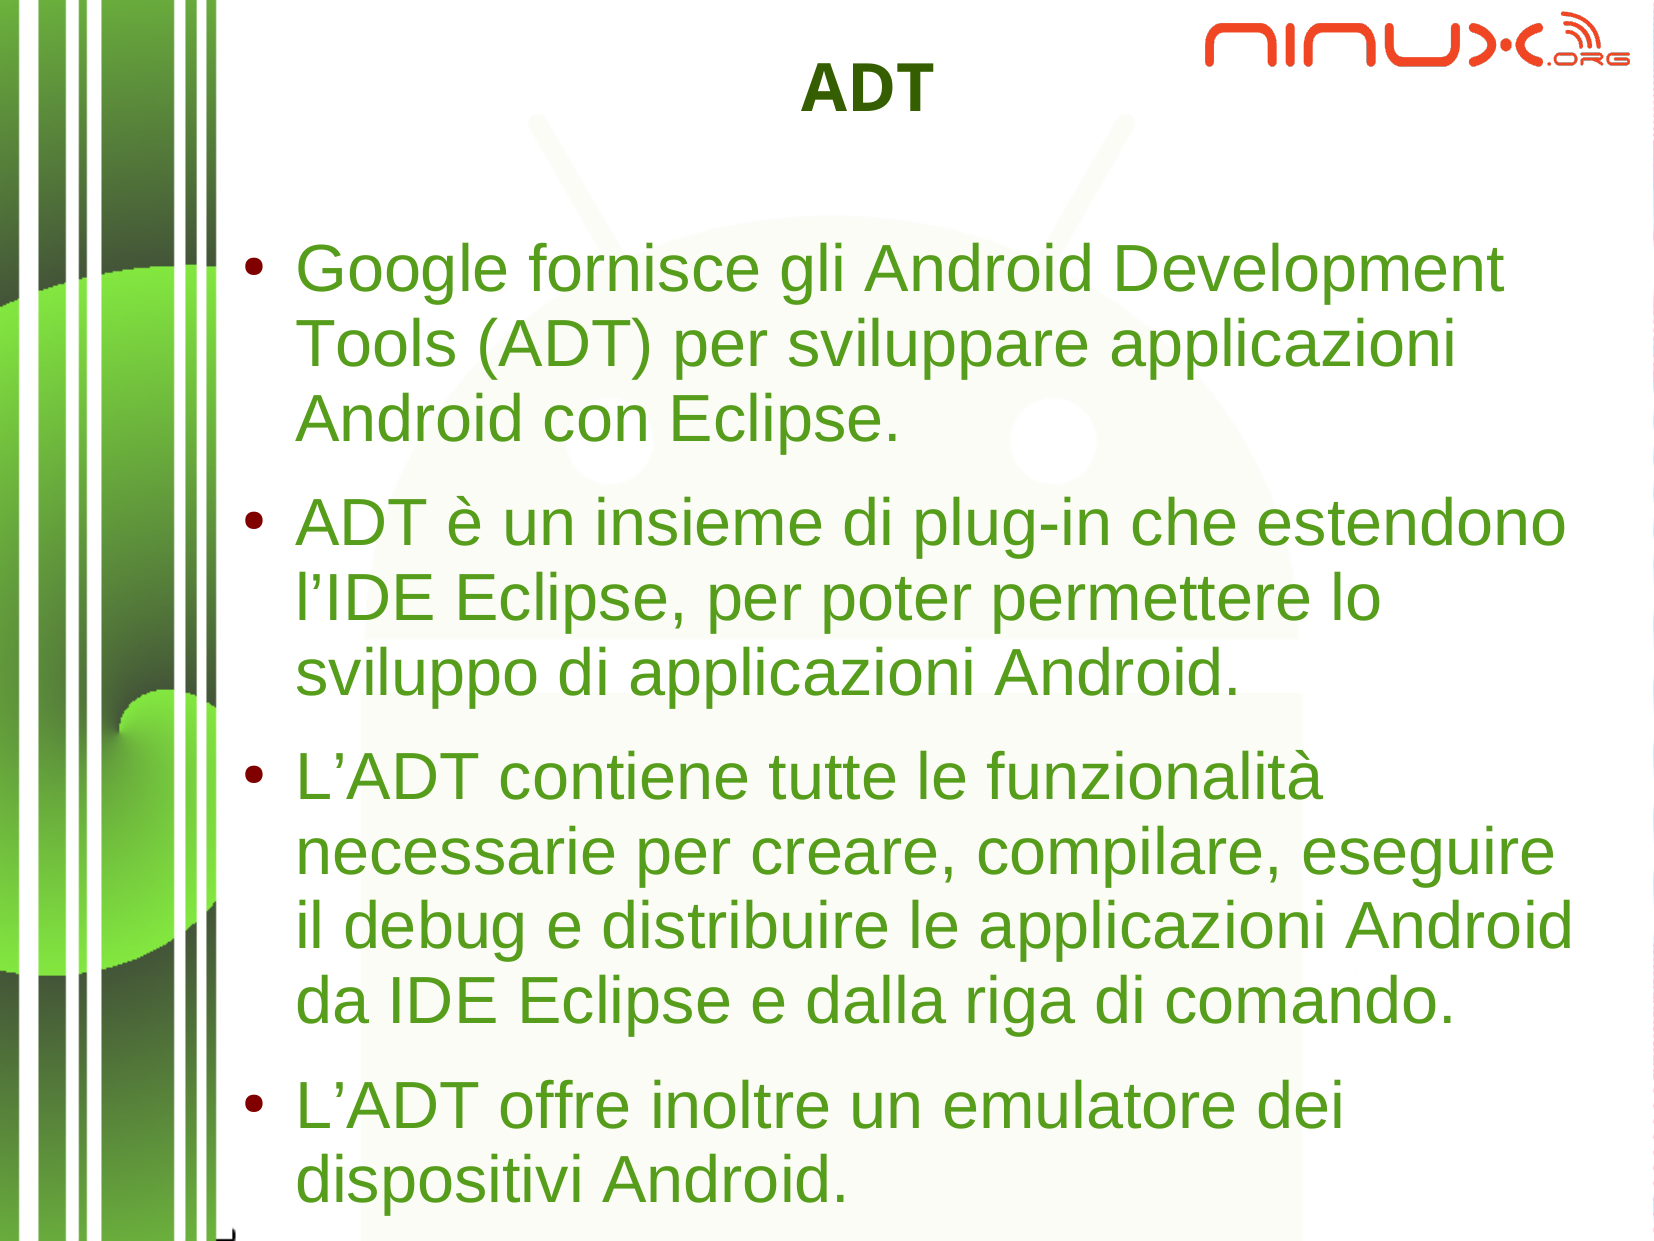

# ADT
Google fornisce gli Android Development Tools (ADT) per sviluppare applicazioni Android con Eclipse.
ADT è un insieme di plug-in che estendono l’IDE Eclipse, per poter permettere lo sviluppo di applicazioni Android.
L’ADT contiene tutte le funzionalità necessarie per creare, compilare, eseguire il debug e distribuire le applicazioni Android da IDE Eclipse e dalla riga di comando.
L’ADT offre inoltre un emulatore dei dispositivi Android.